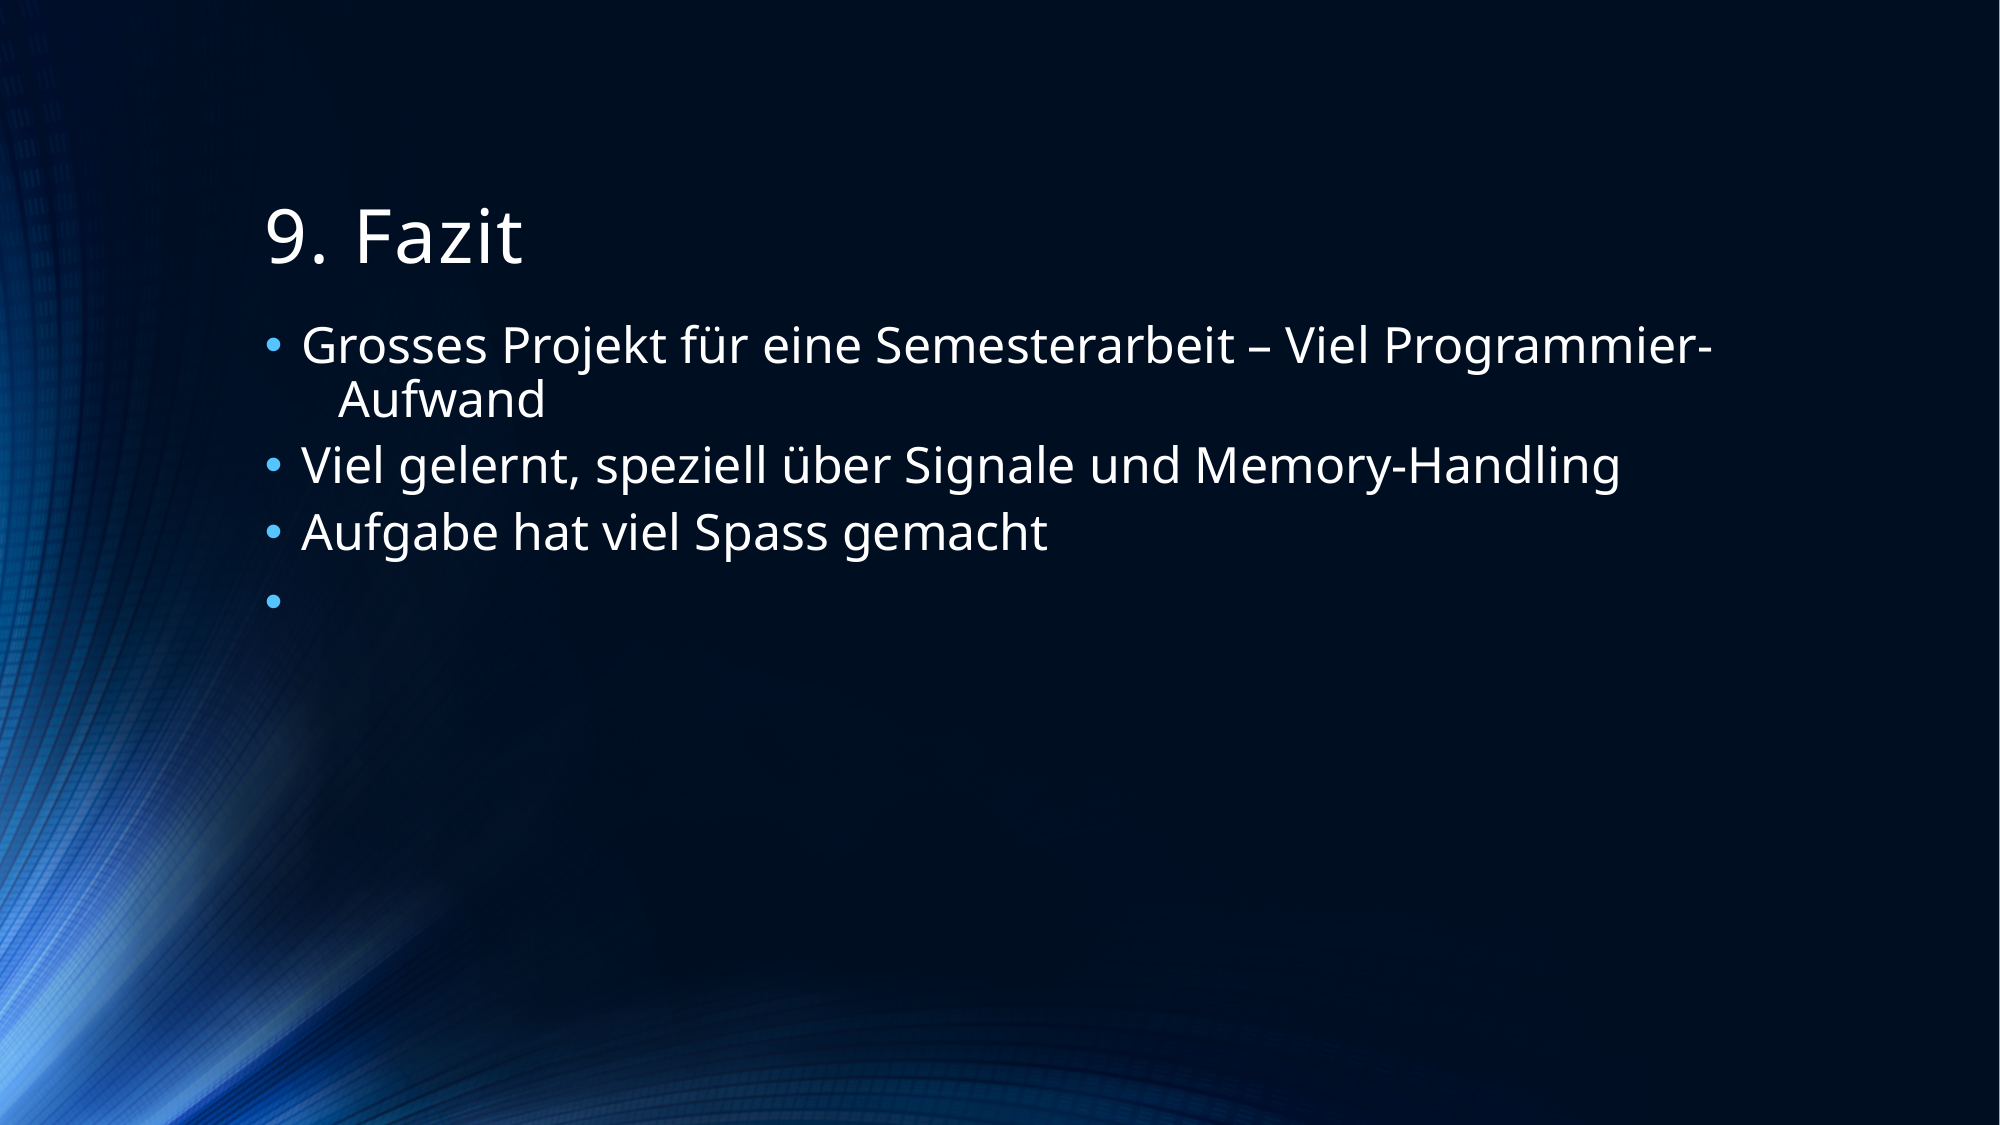

# 9. Fazit
Grosses Projekt für eine Semesterarbeit – Viel Programmier-Aufwand
Viel gelernt, speziell über Signale und Memory-Handling
Aufgabe hat viel Spass gemacht